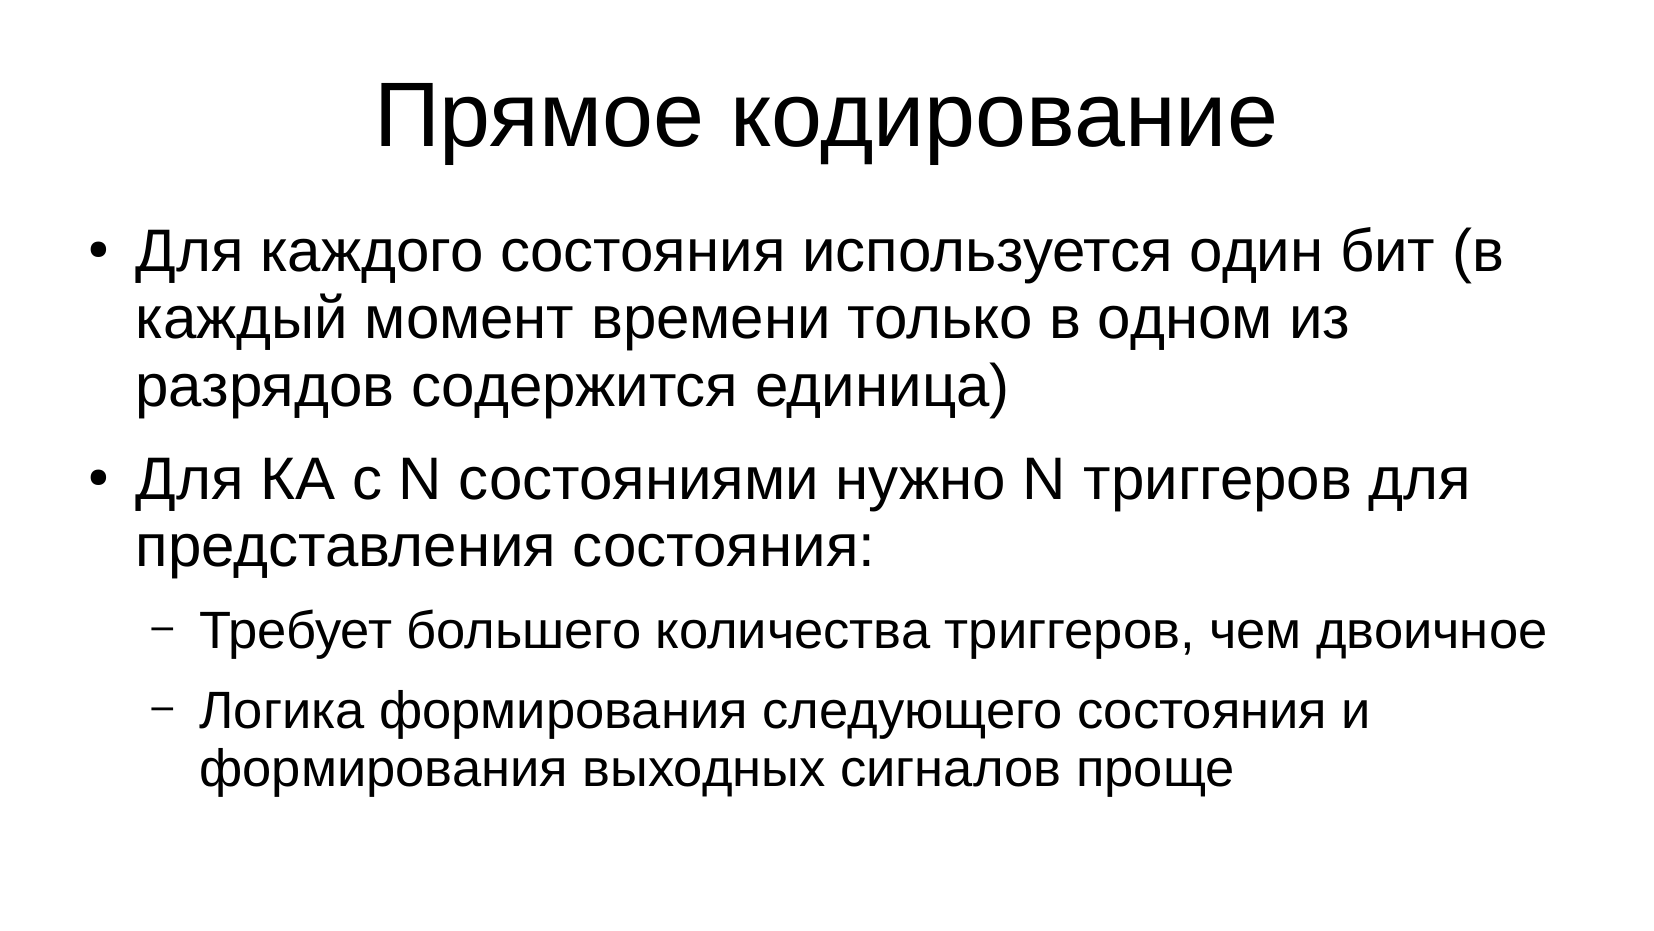

# Прямое кодирование
Для каждого состояния используется один бит (в каждый момент времени только в одном из разрядов содержится единица)
Для КА с N состояниями нужно N триггеров для представления состояния:
Требует большего количества триггеров, чем двоичное
Логика формирования следующего состояния и формирования выходных сигналов проще